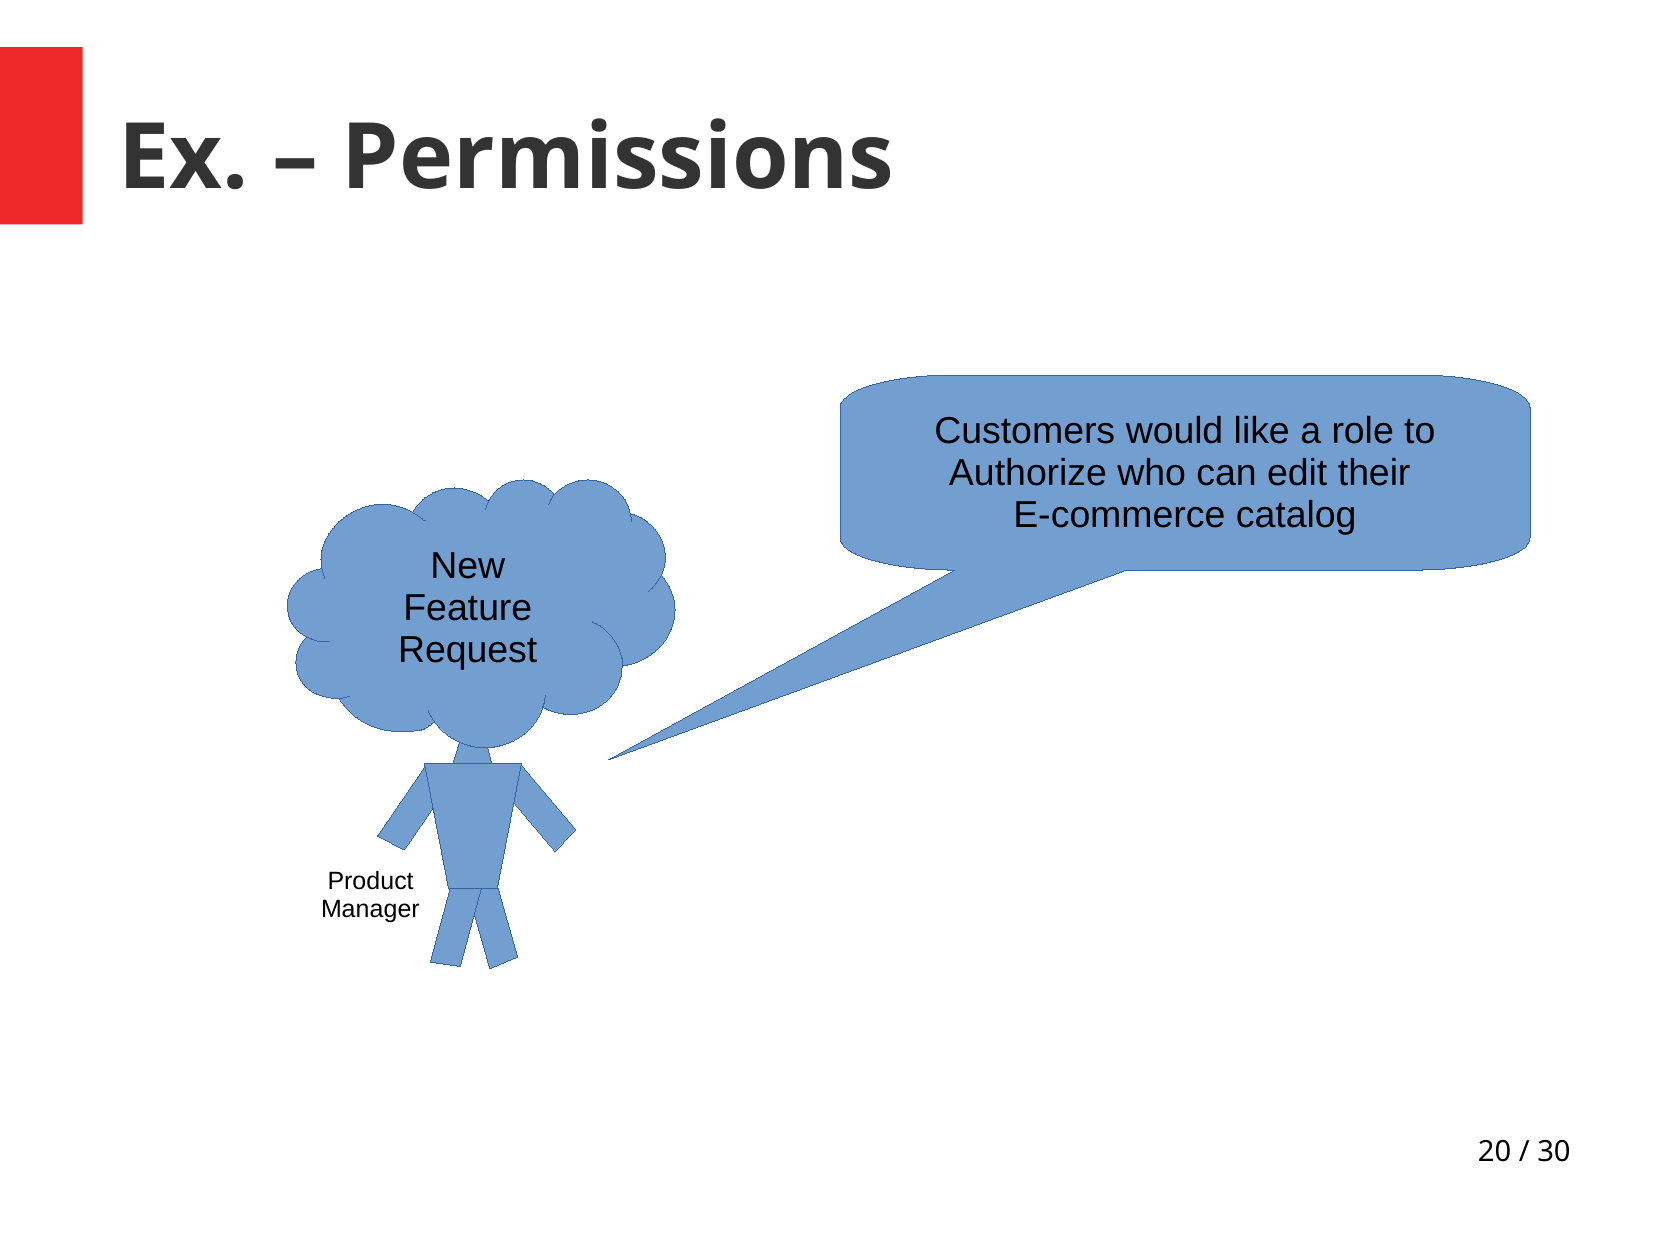

# Ex. – Permissions
Customers would like a role to
Authorize who can edit their
E-commerce catalog
New
Feature
Request
Product
Manager
20